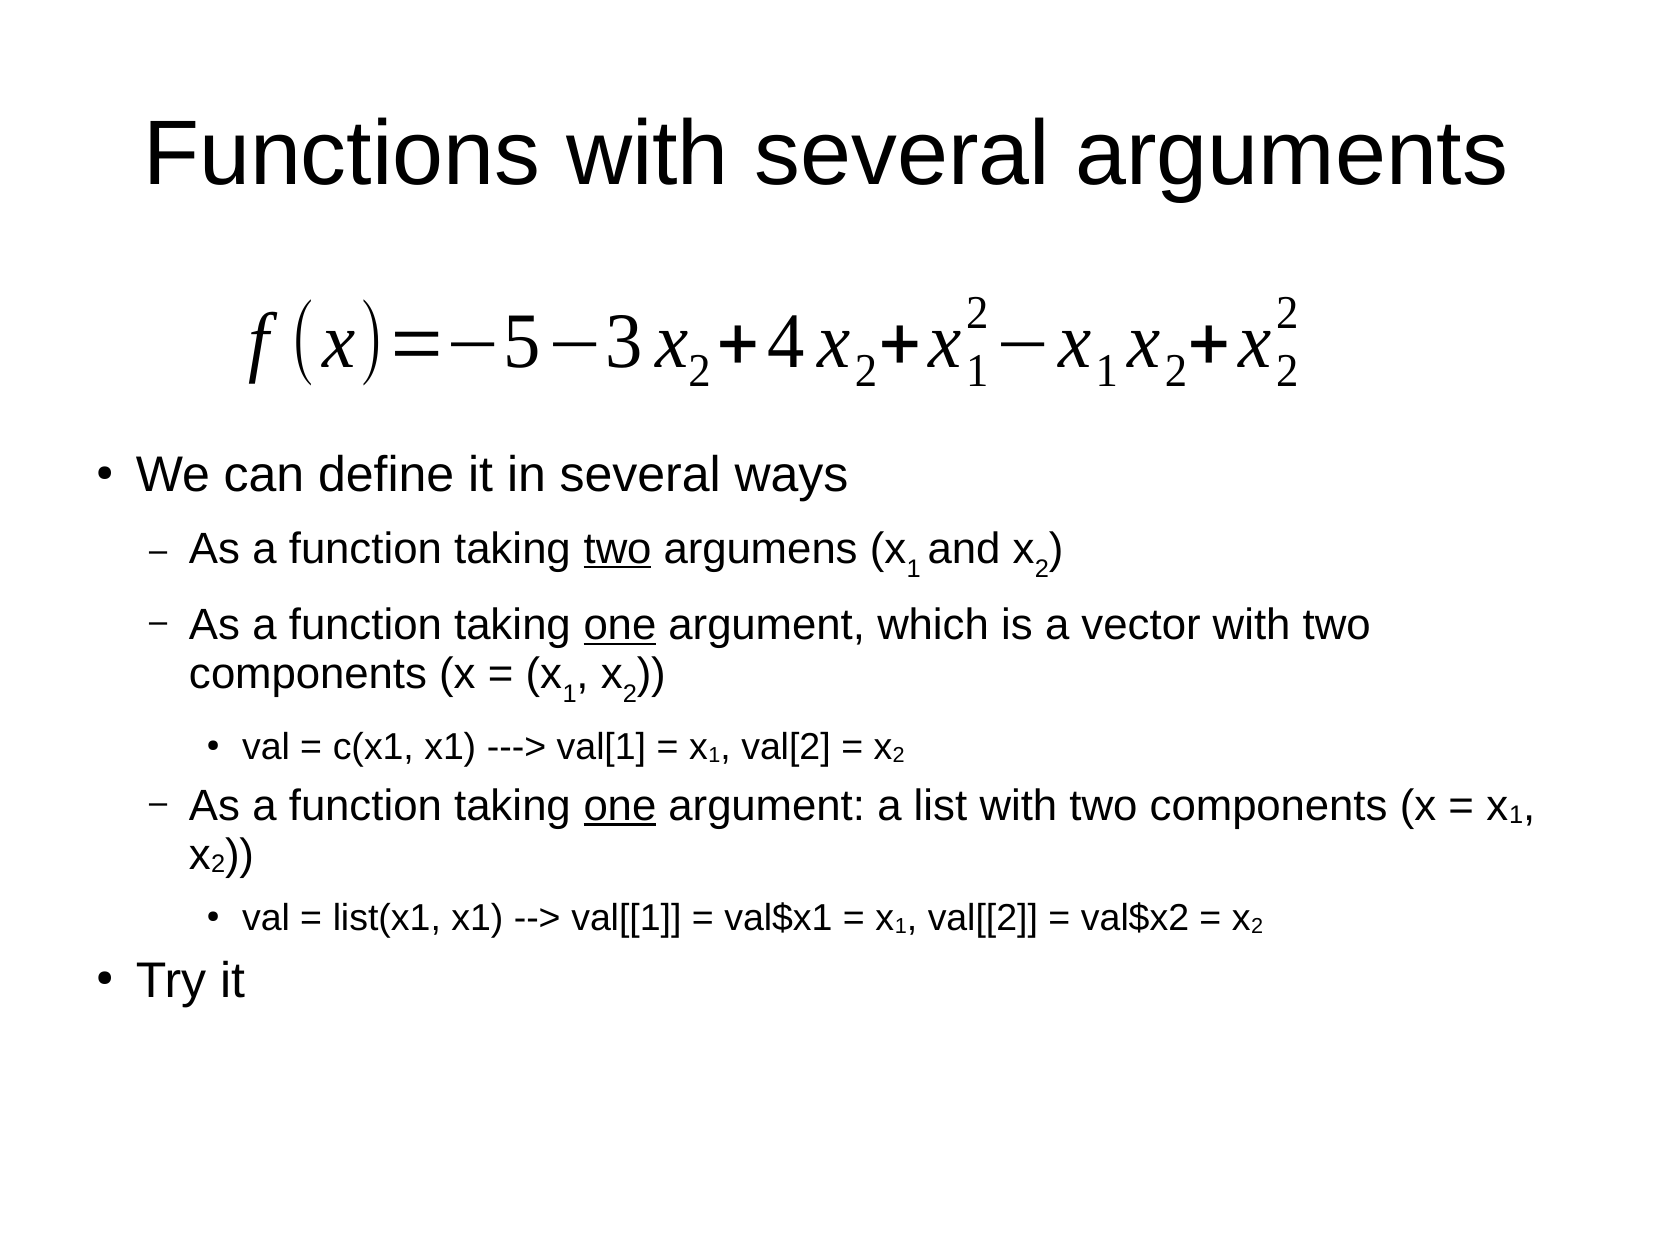

# Functions with several arguments
We can define it in several ways
As a function taking two argumens (x1 and x2)
As a function taking one argument, which is a vector with two components (x = (x1, x2))
val = c(x1, x1) ---> val[1] = x1, val[2] = x2
As a function taking one argument: a list with two components (x = x1, x2))
val = list(x1, x1) --> val[[1]] = val$x1 = x1, val[[2]] = val$x2 = x2
Try it